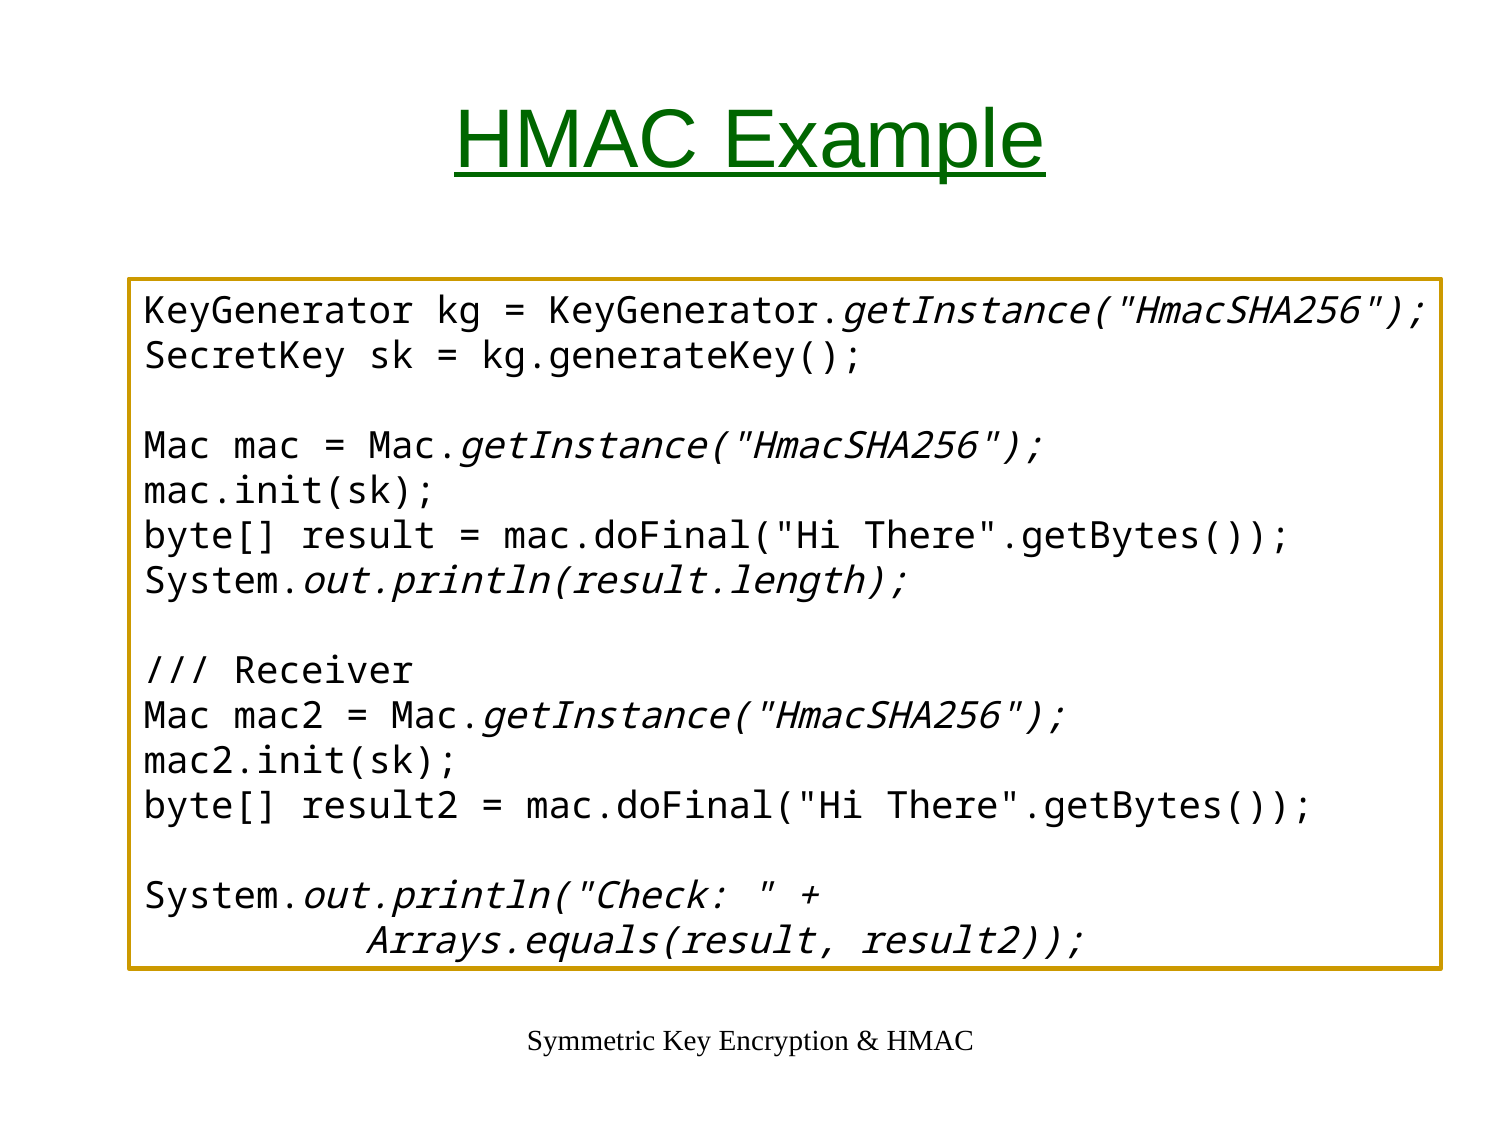

# HMAC Example
KeyGenerator kg = KeyGenerator.getInstance("HmacSHA256");
SecretKey sk = kg.generateKey();
Mac mac = Mac.getInstance("HmacSHA256");
mac.init(sk);
byte[] result = mac.doFinal("Hi There".getBytes());
System.out.println(result.length);
/// Receiver
Mac mac2 = Mac.getInstance("HmacSHA256");
mac2.init(sk);
byte[] result2 = mac.doFinal("Hi There".getBytes());
System.out.println("Check: " +
			Arrays.equals(result, result2));
Symmetric Key Encryption & HMAC